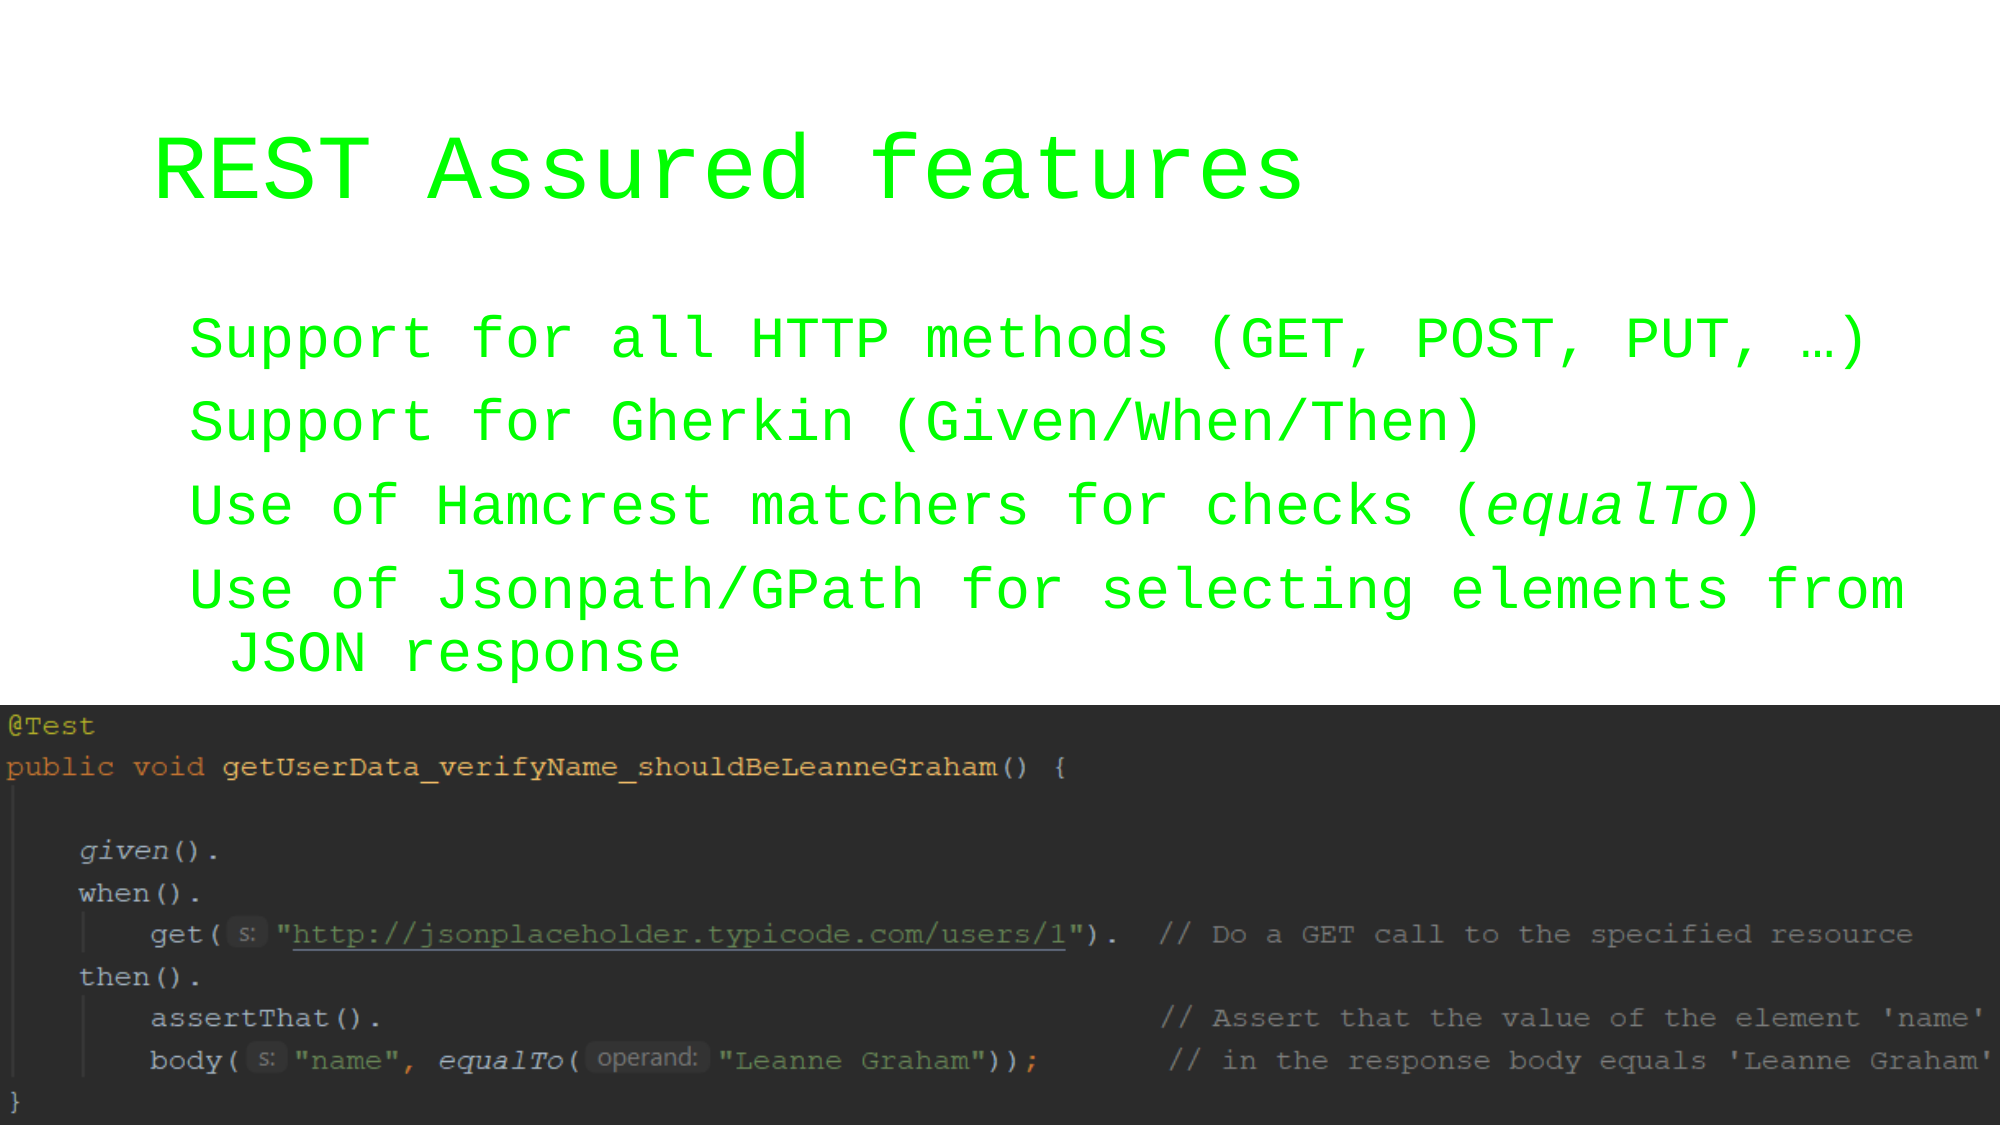

# REST Assured features
Support for all HTTP methods (GET, POST, PUT, …)
Support for Gherkin (Given/When/Then)
Use of Hamcrest matchers for checks (equalTo)
Use of Jsonpath/GPath for selecting elements from JSON response